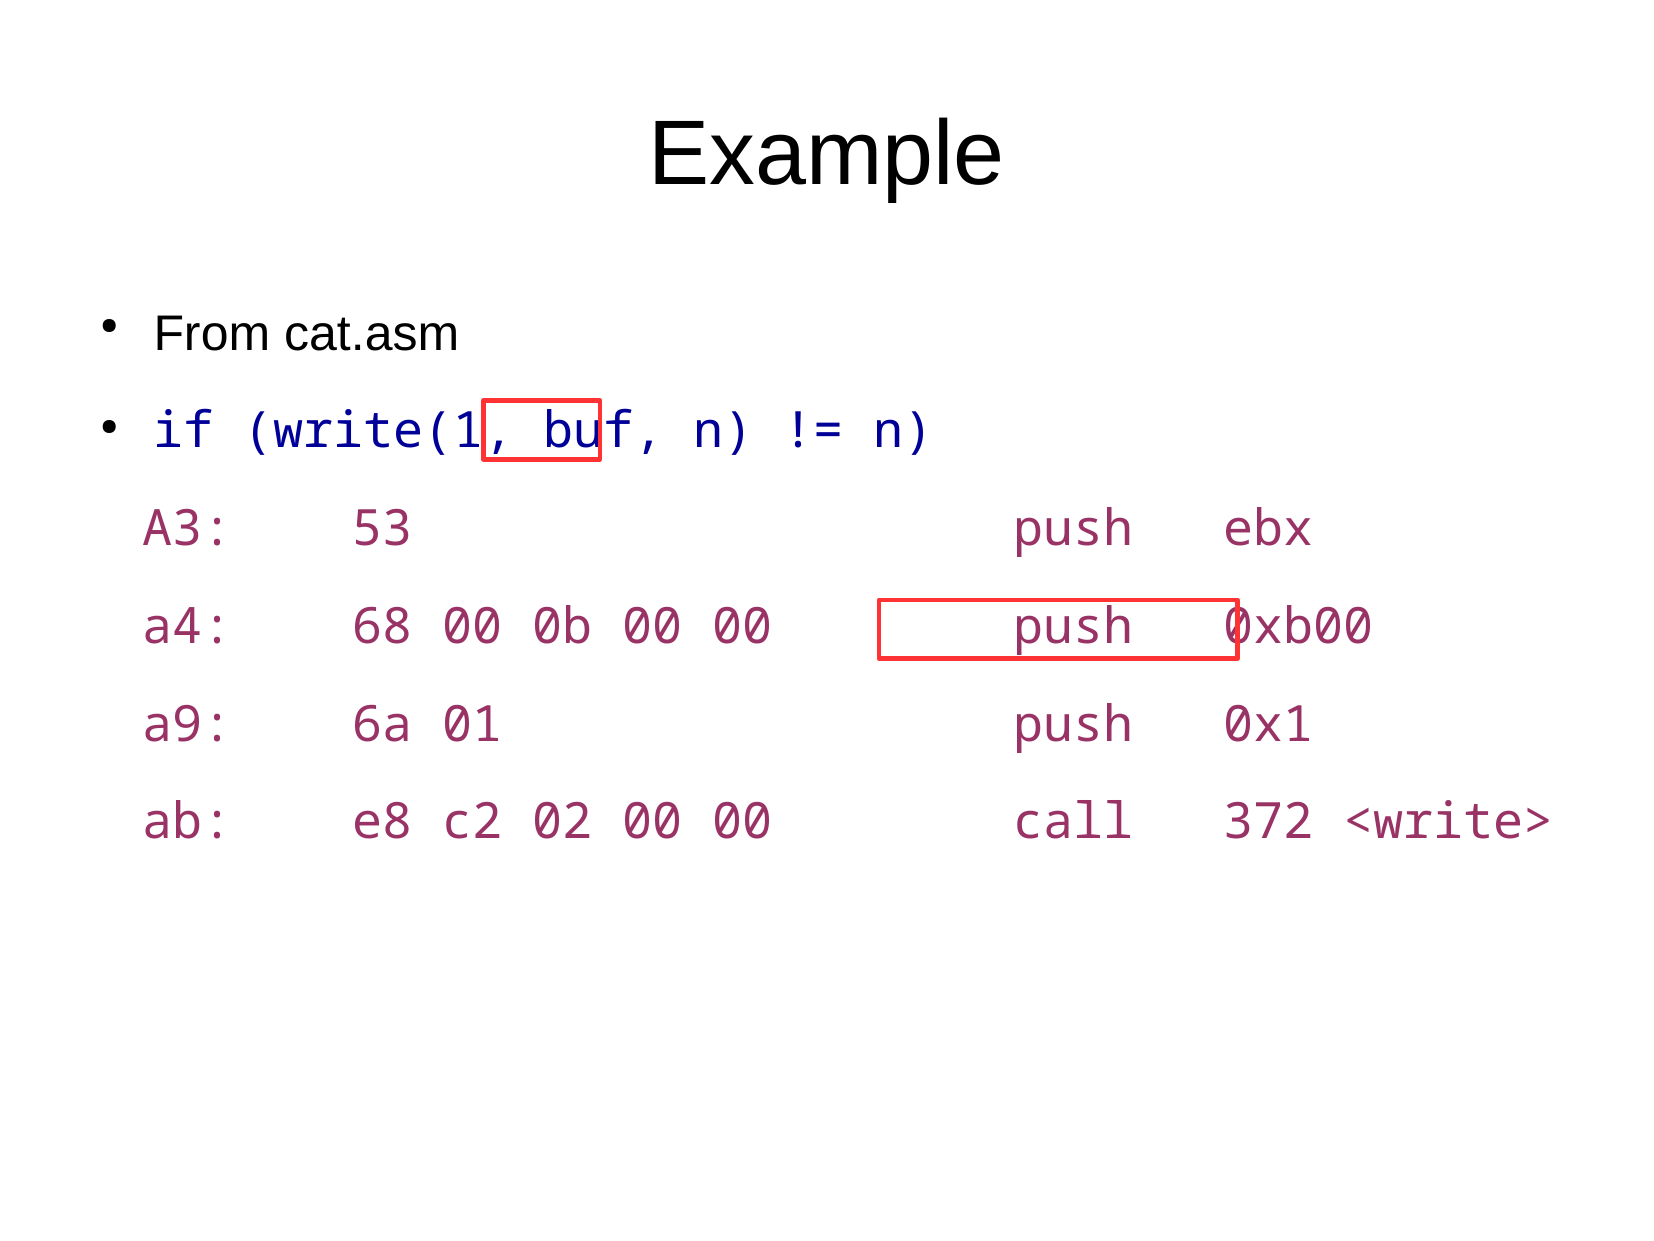

# Example
From cat.asm
if (write(1, buf, n) != n)
 A3: 53 push ebx
 a4: 68 00 0b 00 00 push 0xb00
 a9: 6a 01 push 0x1
 ab: e8 c2 02 00 00 call 372 <write>